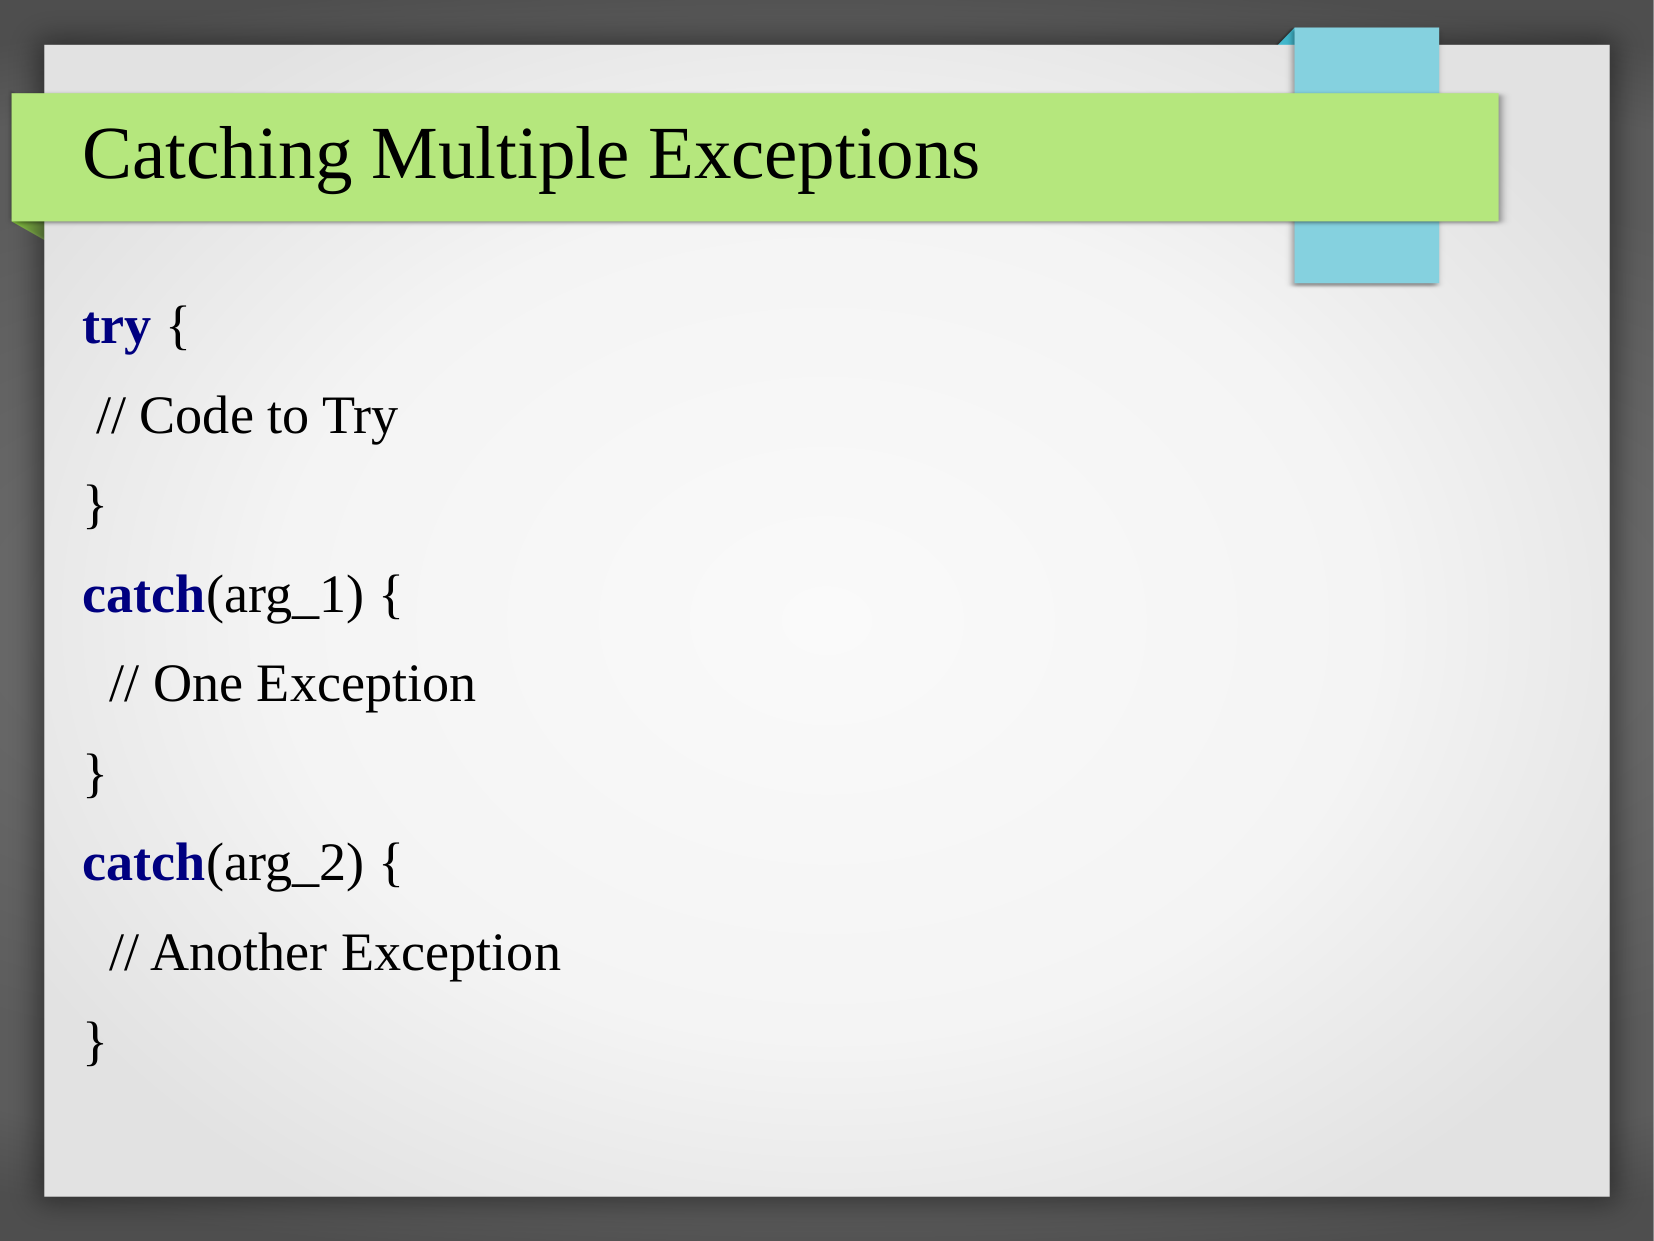

# Catching Multiple Exceptions
try {
 // Code to Try
}
catch(arg_1) {
 // One Exception
}
catch(arg_2) {
 // Another Exception
}